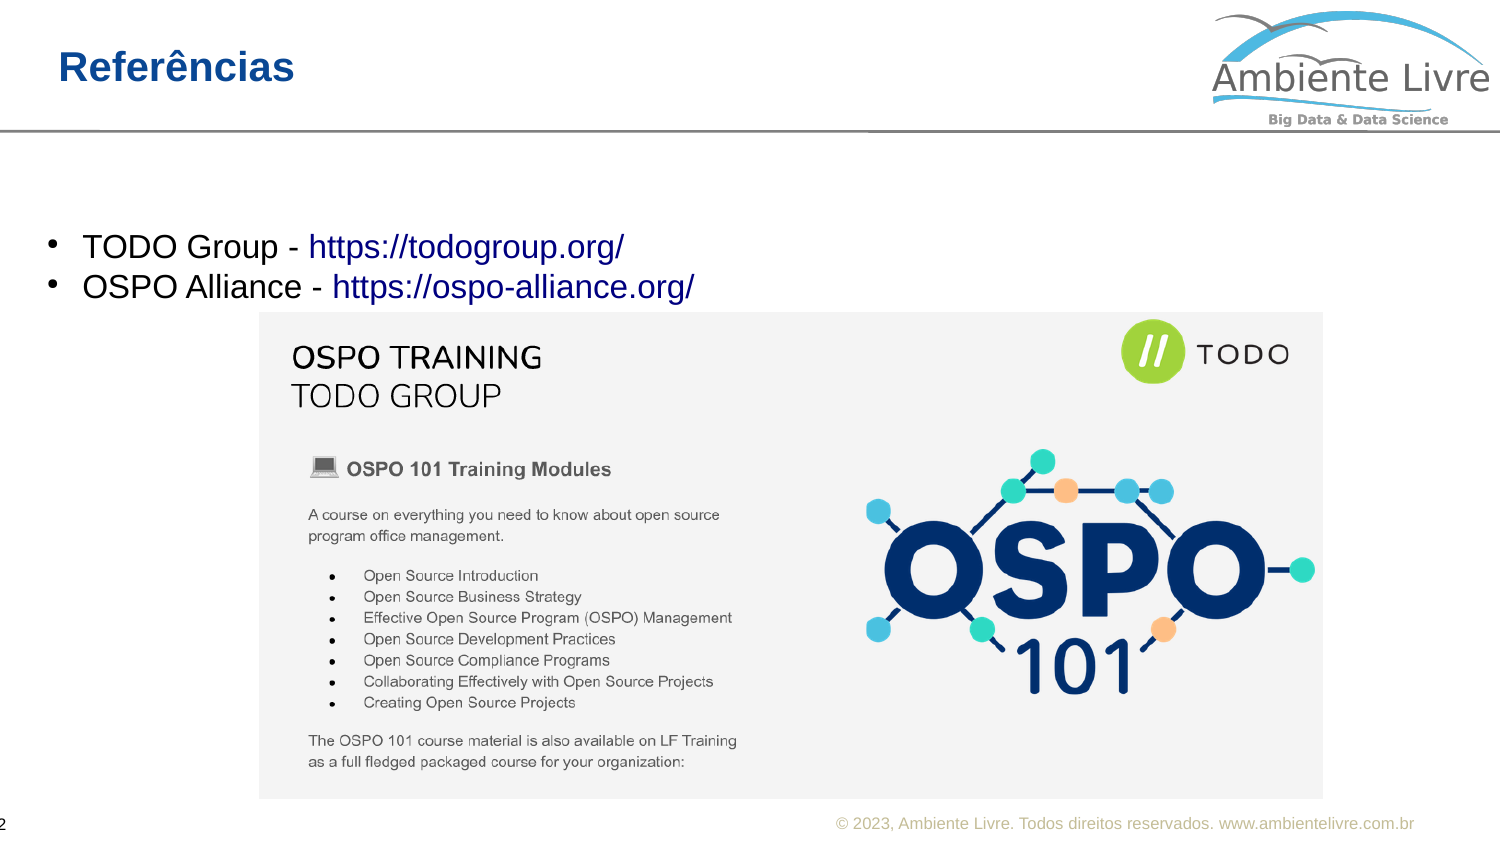

# Referências
TODO Group - https://todogroup.org/
OSPO Alliance - https://ospo-alliance.org/